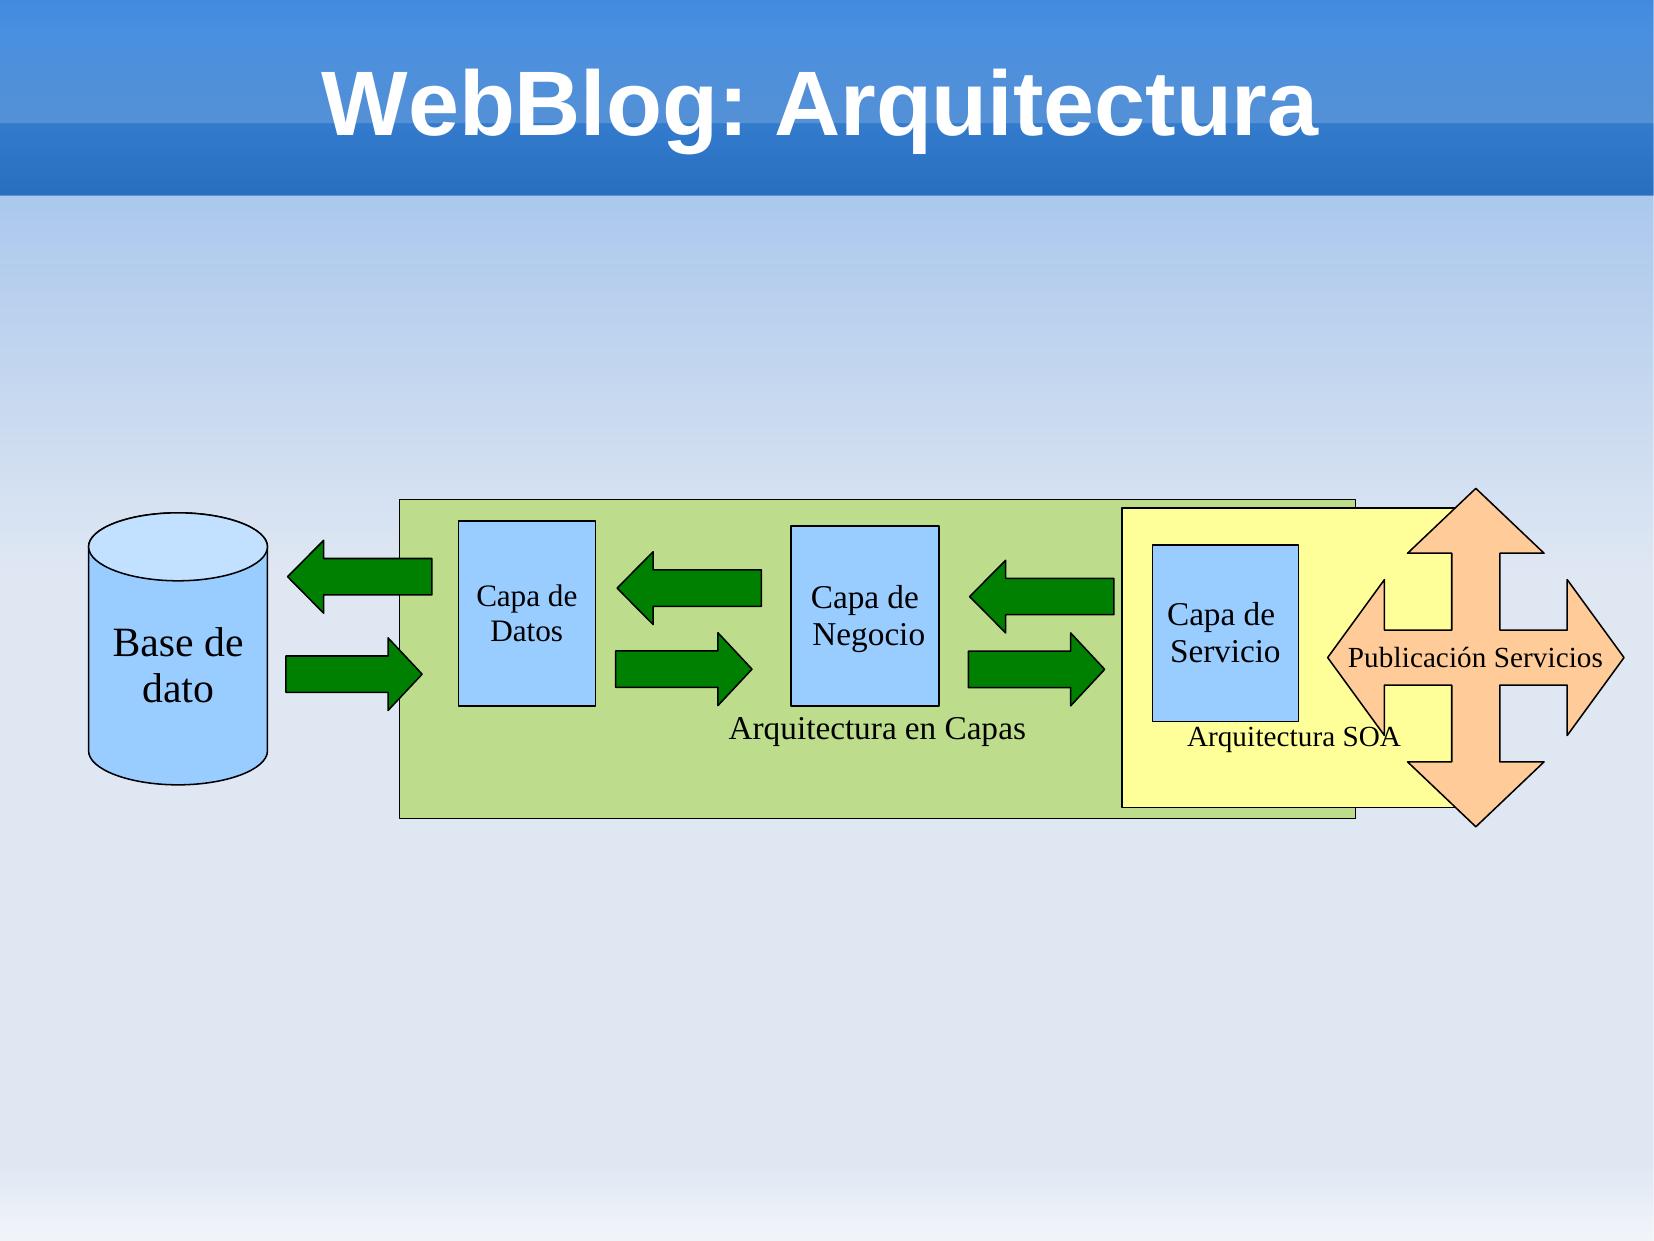

# WebBlog: Arquitectura
Publicación Servicios
Arquitectura en Capas
Arquitectura SOA
Base de dato
Capa de
 Negocio
Capa de
Servicio
Capa de
Datos